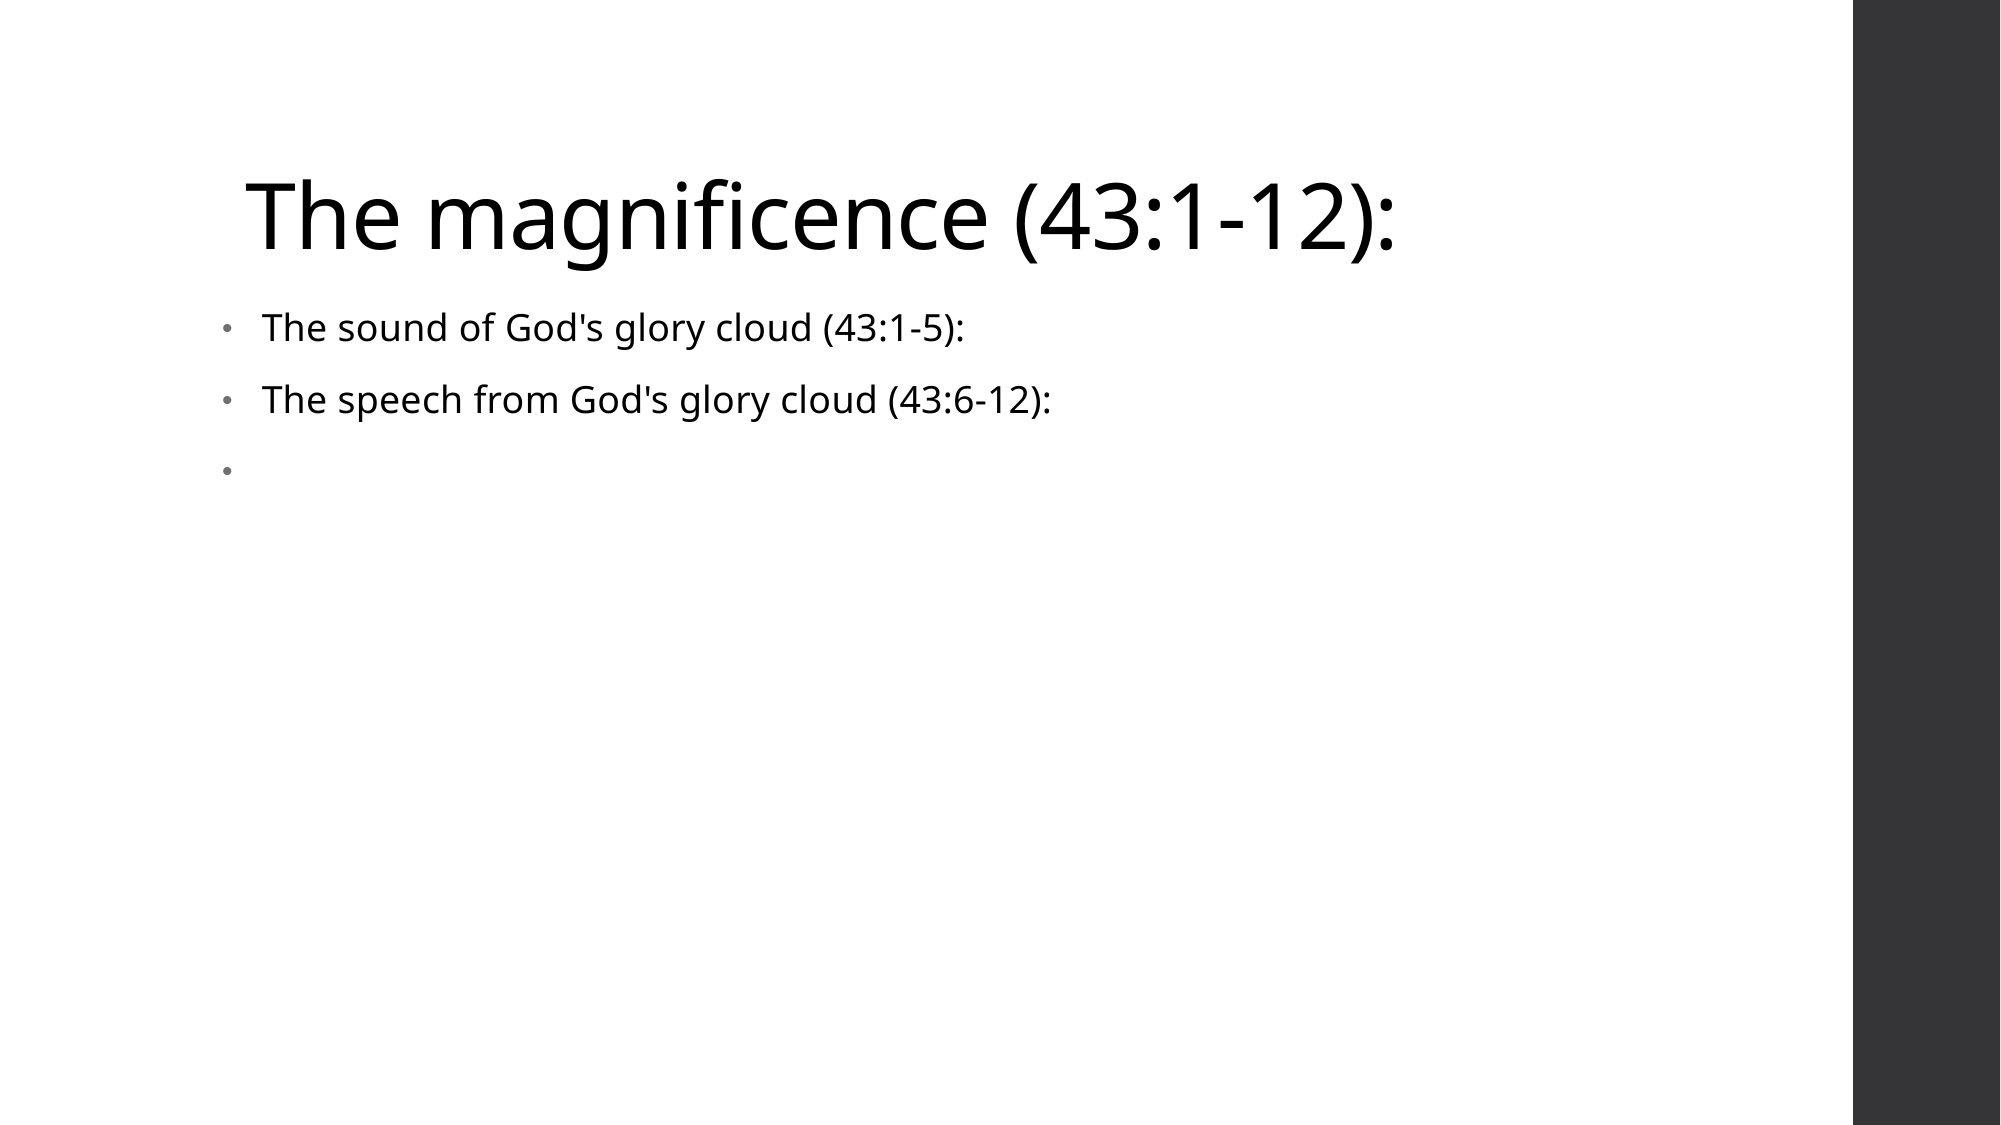

# The magnificence (43:1-12):
 The sound of God's glory cloud (43:1-5):
 The speech from God's glory cloud (43:6-12):